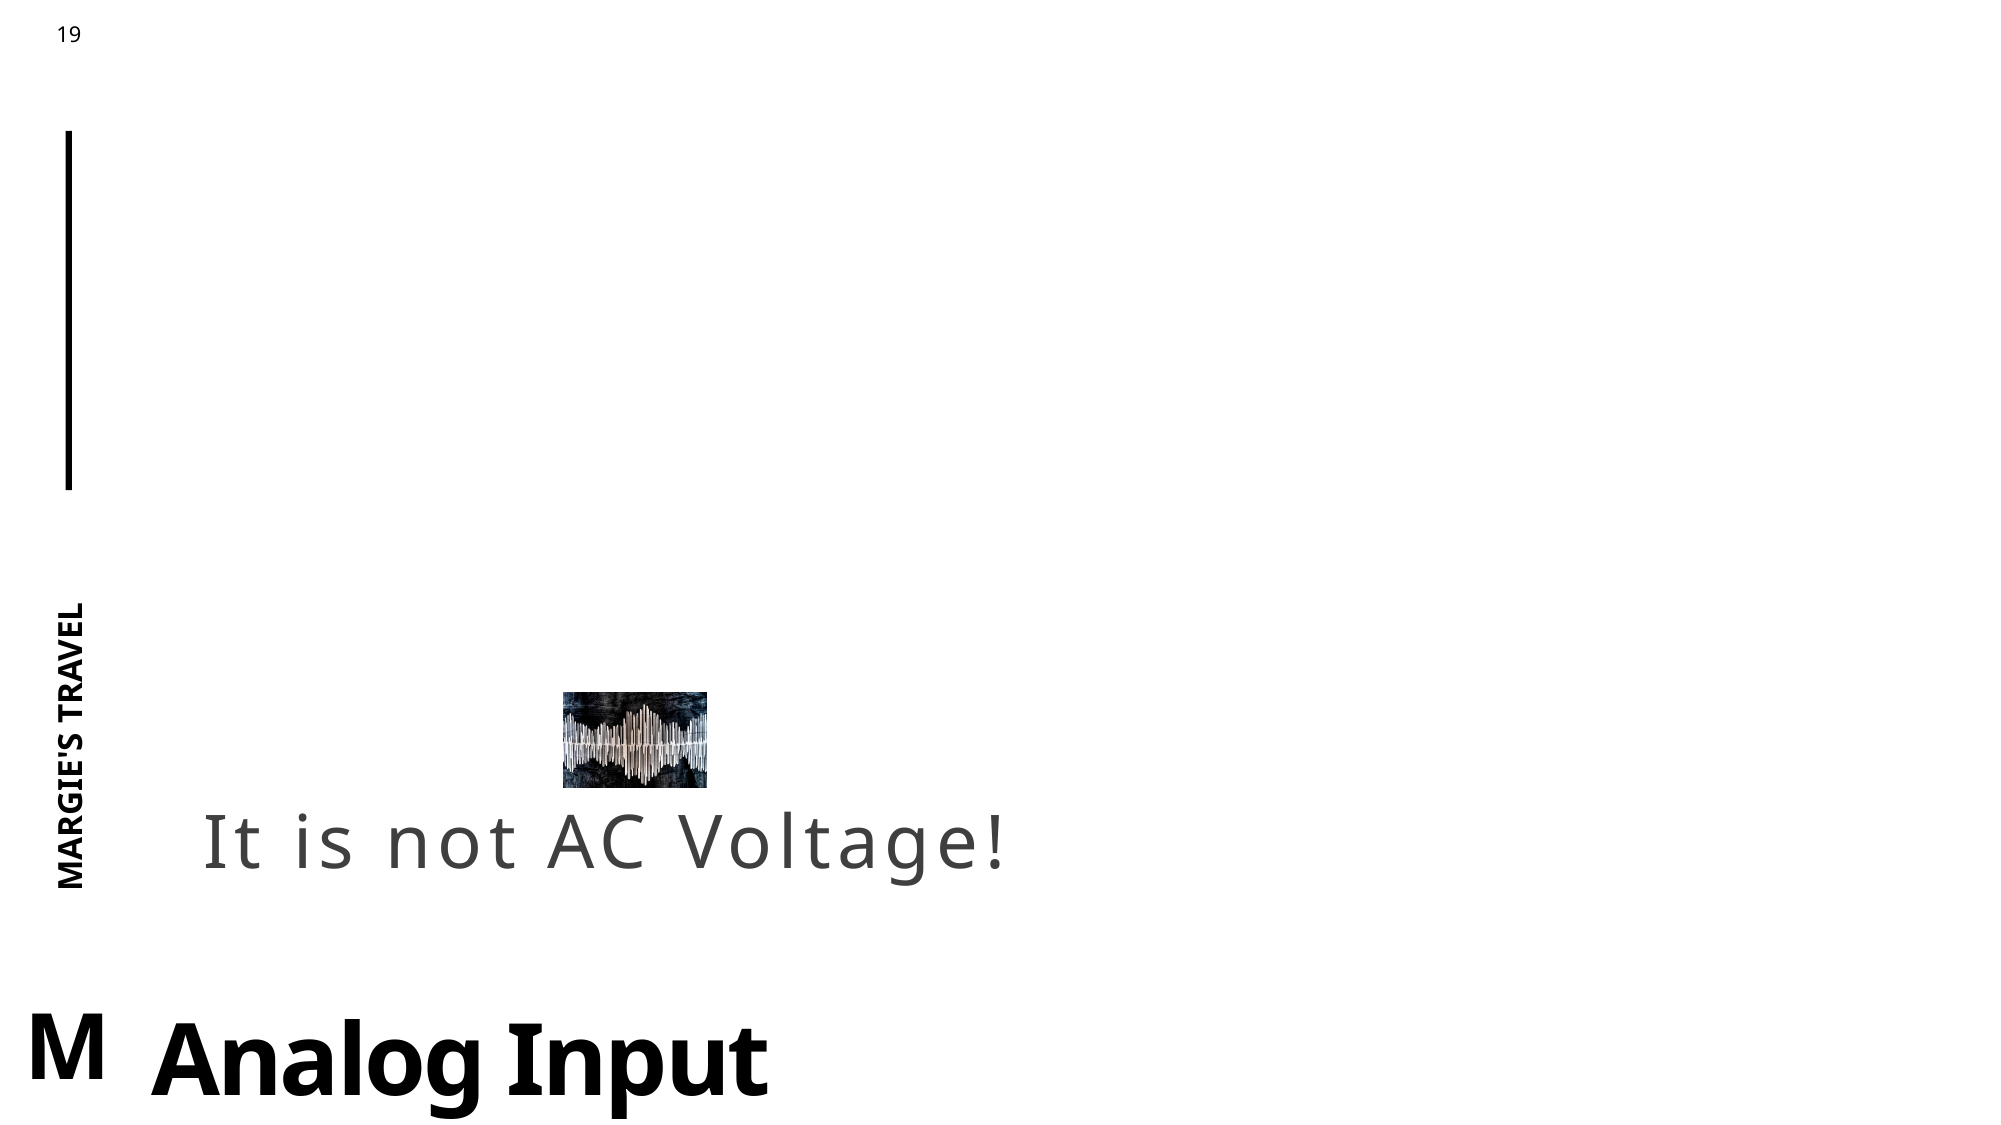

# Analog Input
It is not AC Voltage!